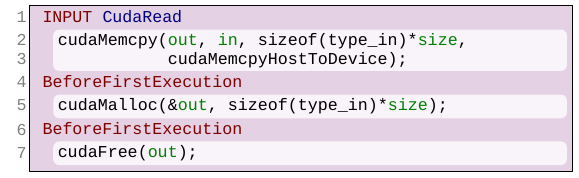

INPUT CudaRead
1
cudaMemcpy(out, in, sizeof(type_in)*size,
 cudaMemcpyHostToDevice);
2
3
4
 BeforeFirstExecution
5
cudaMalloc(&out, sizeof(type_in)*size);
 BeforeFirstExecution
6
cudaFree(out);
7